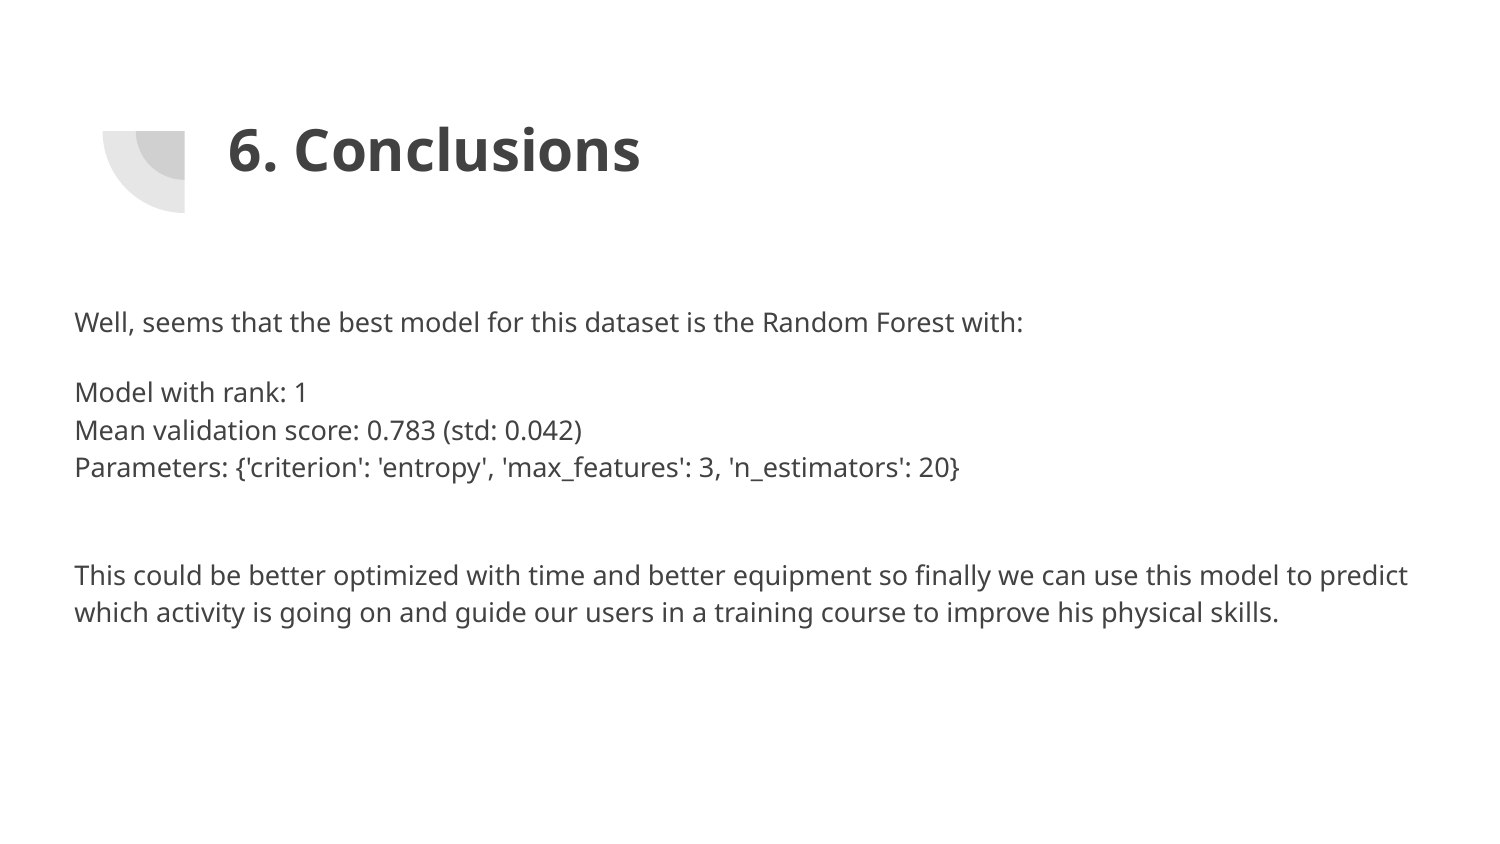

# 6. Conclusions
Well, seems that the best model for this dataset is the Random Forest with:
Model with rank: 1
Mean validation score: 0.783 (std: 0.042)
Parameters: {'criterion': 'entropy', 'max_features': 3, 'n_estimators': 20}
This could be better optimized with time and better equipment so finally we can use this model to predict which activity is going on and guide our users in a training course to improve his physical skills.